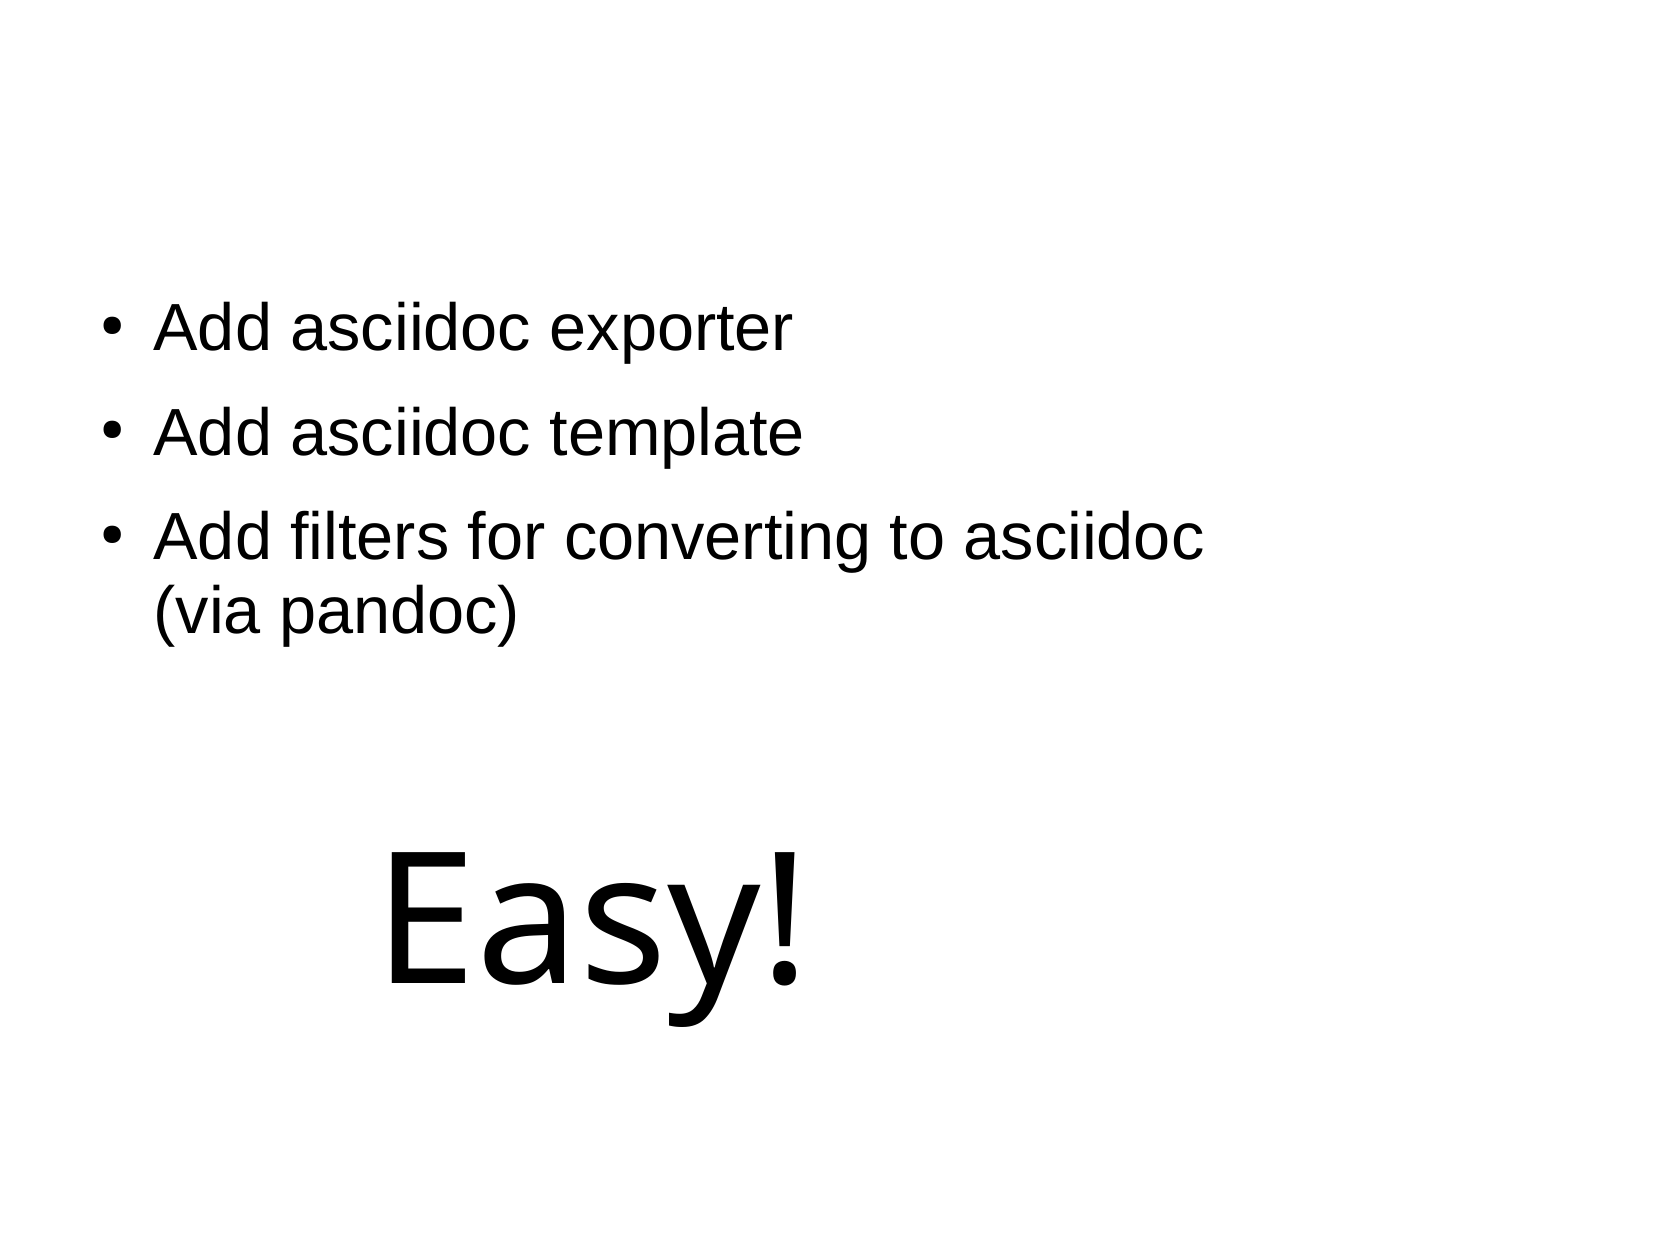

#
Add asciidoc exporter
Add asciidoc template
Add filters for converting to asciidoc
(via pandoc)
Easy!